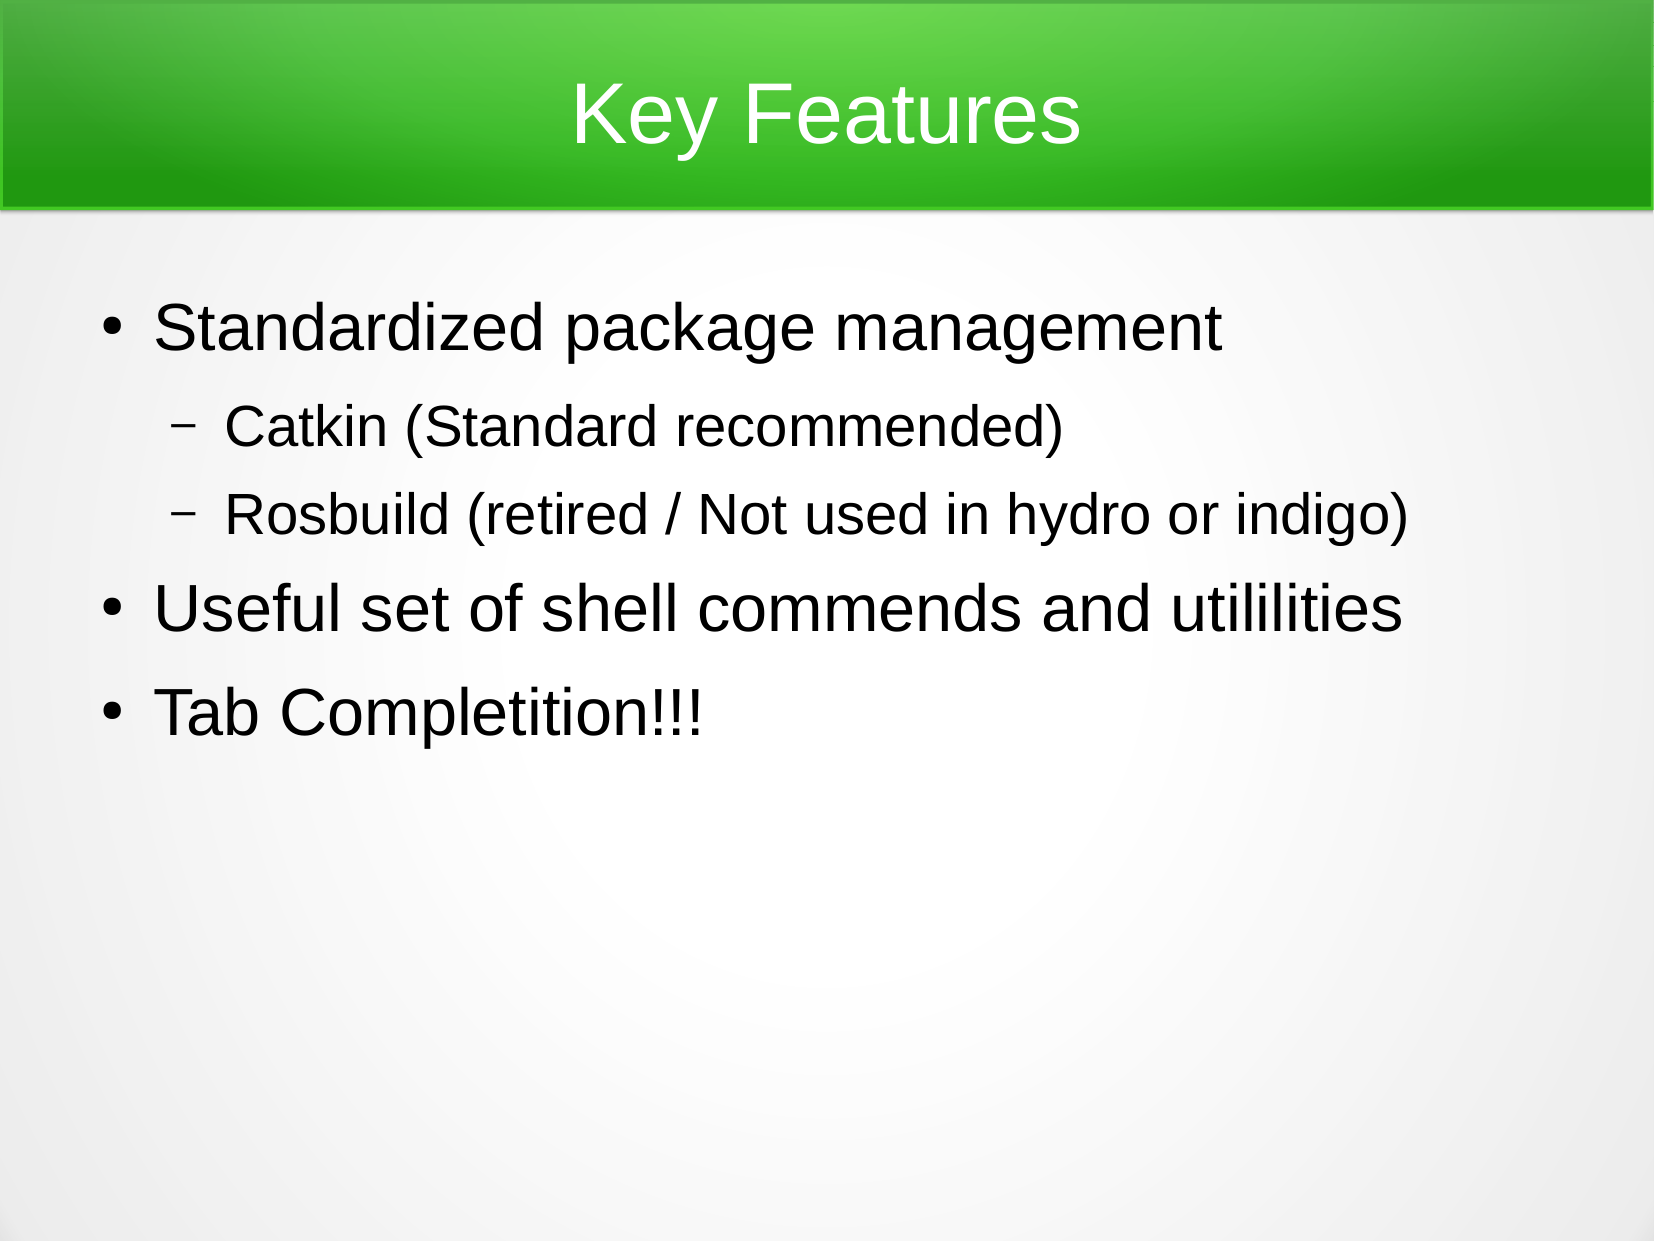

# Key Features
Standardized package management
Catkin (Standard recommended)
Rosbuild (retired / Not used in hydro or indigo)
Useful set of shell commends and utililities
Tab Completition!!!